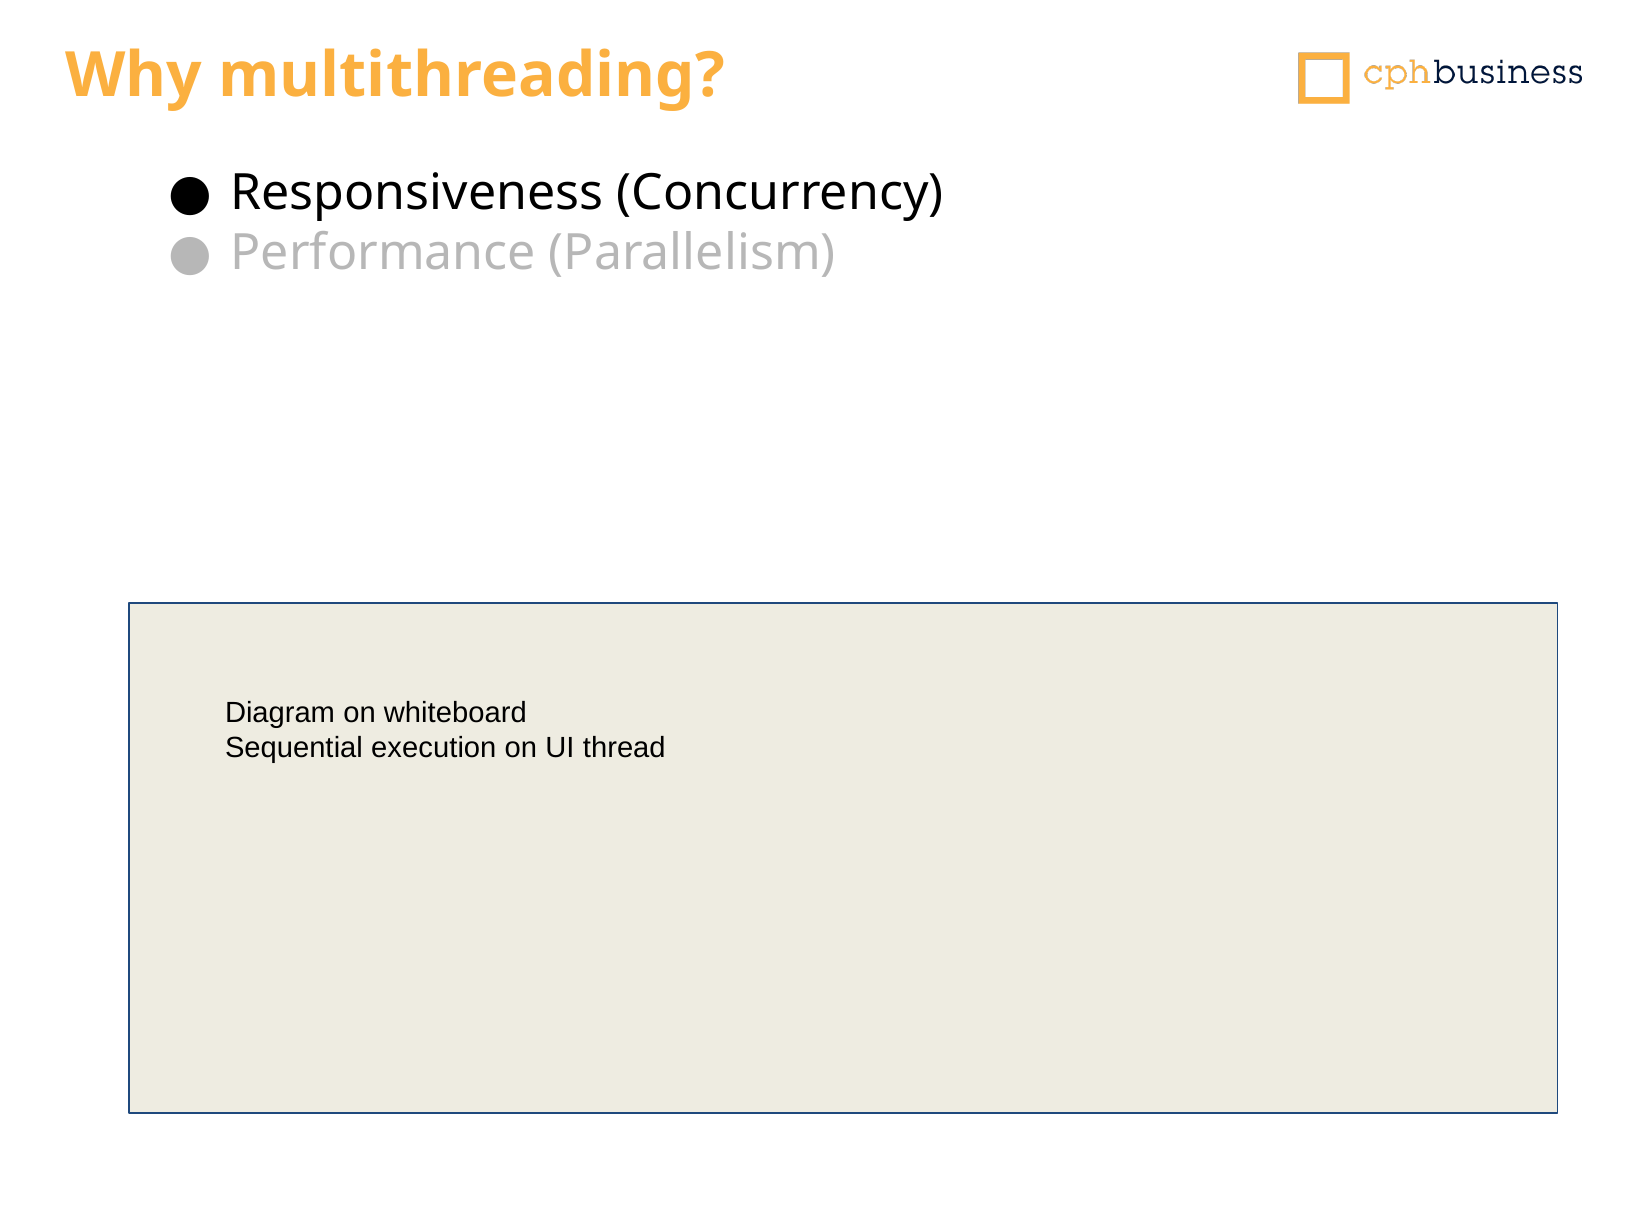

Why multithreading?
Responsiveness (Concurrency)
Performance (Parallelism)
Diagram on whiteboard
Sequential execution on UI thread